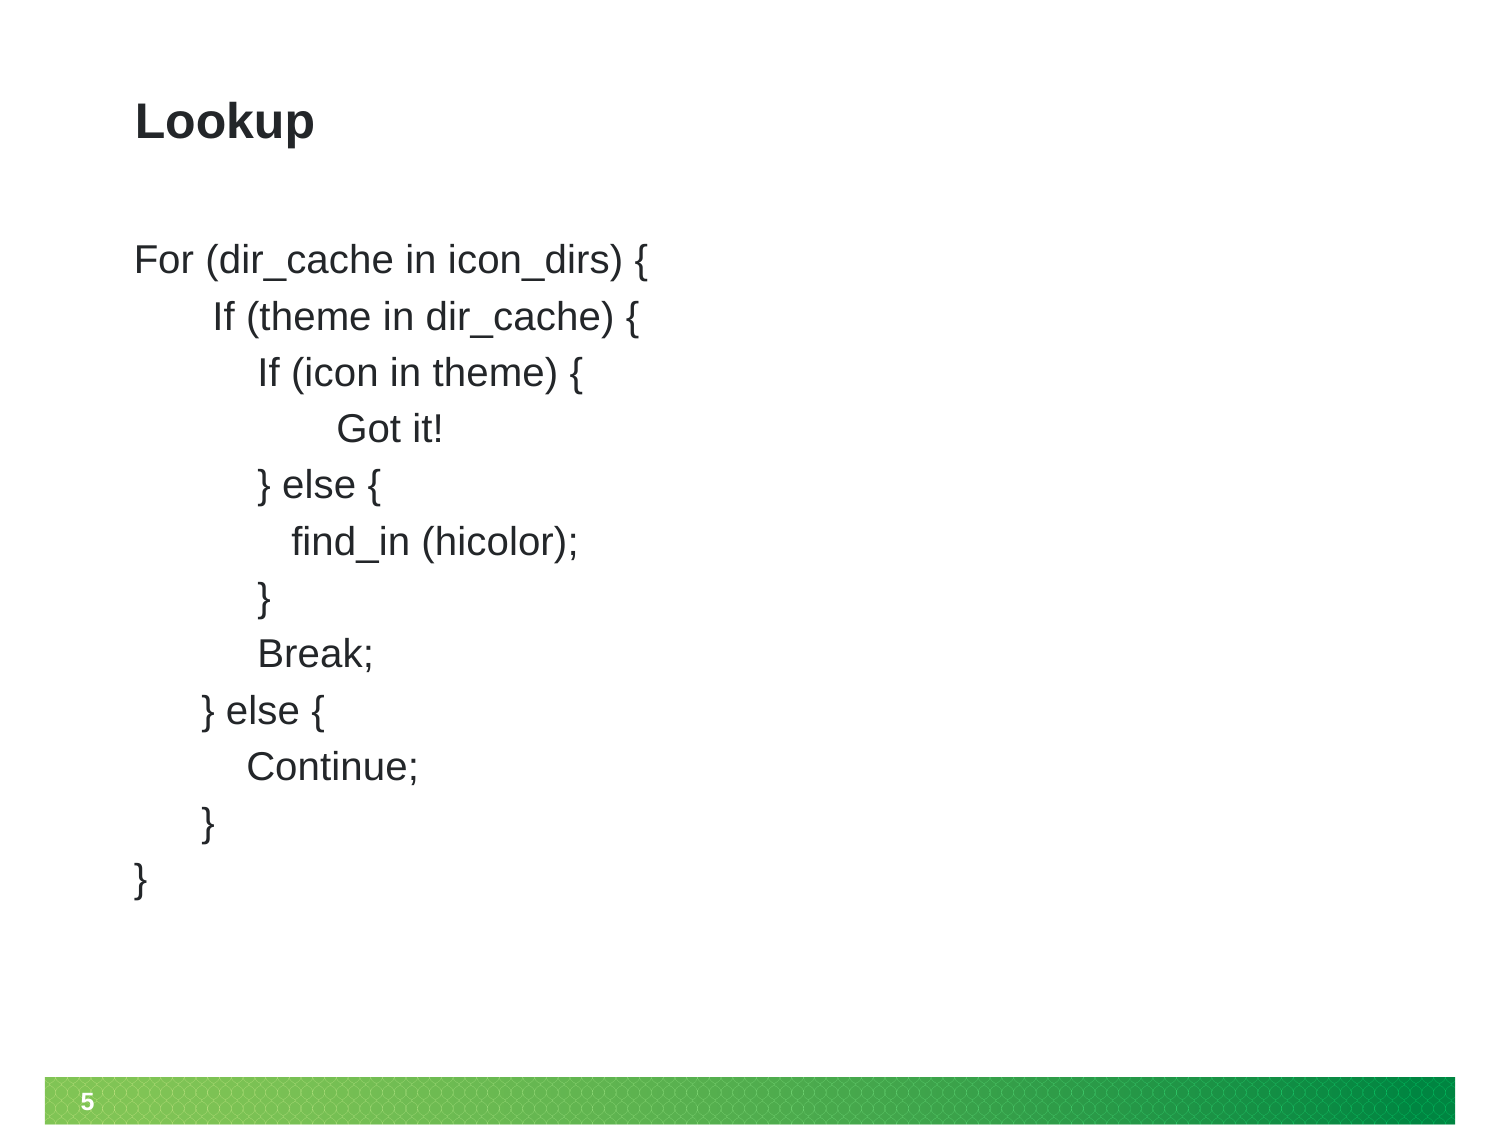

# Lookup
For (dir_cache in icon_dirs) {
 If (theme in dir_cache) {
 If (icon in theme) {
 Got it!
 } else {
 find_in (hicolor);
 }
 Break;
 } else {
 Continue;
 }
}